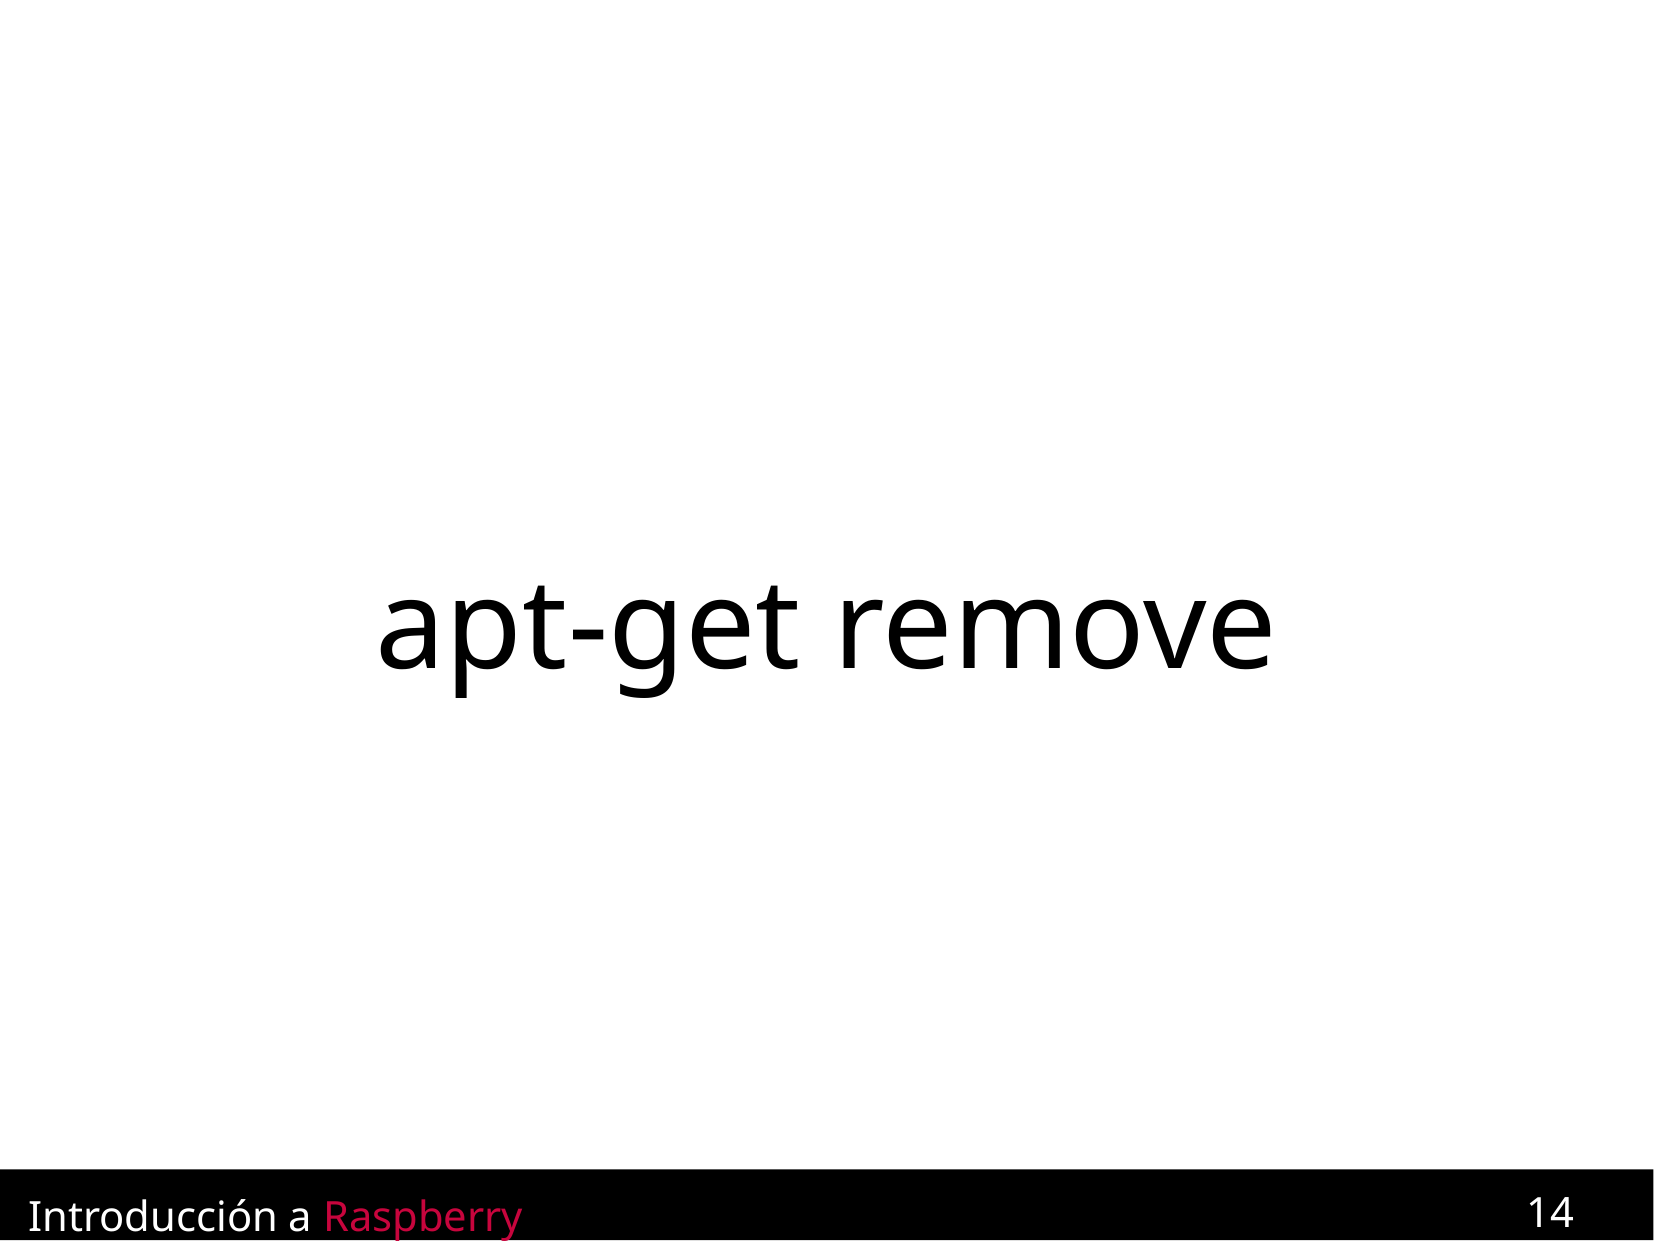

# apt-get remove
Introducción a Raspberry Pi